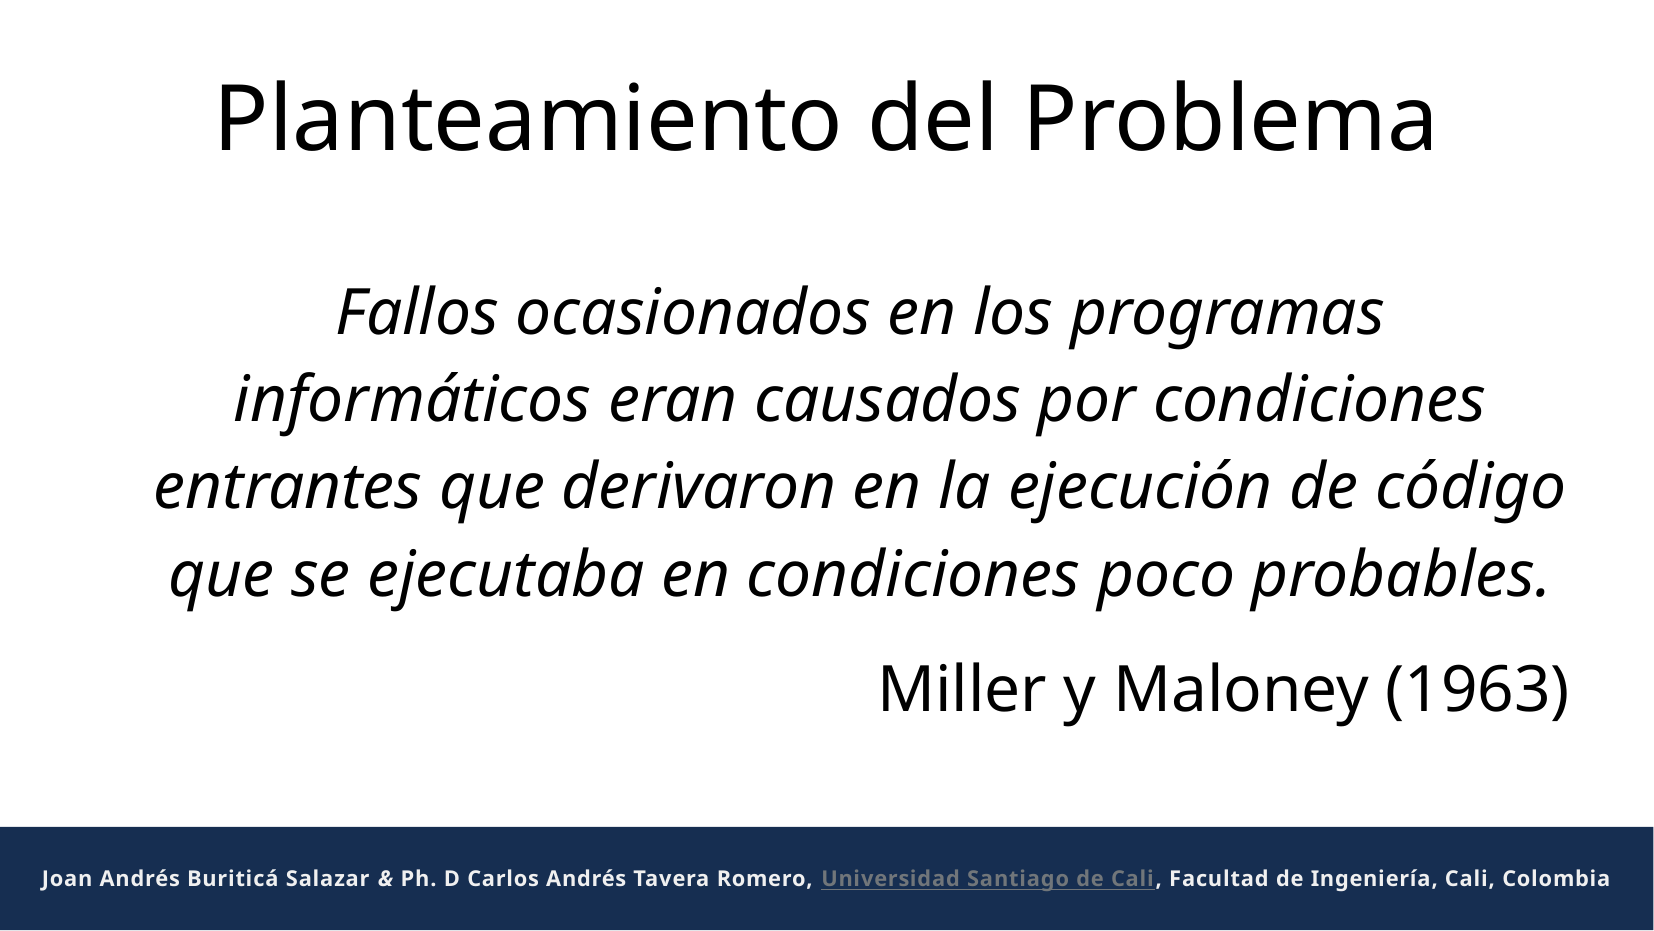

Planteamiento del Problema
# Fallos ocasionados en los programas informáticos eran causados por condiciones entrantes que derivaron en la ejecución de código que se ejecutaba en condiciones poco probables.
Miller y Maloney (1963)